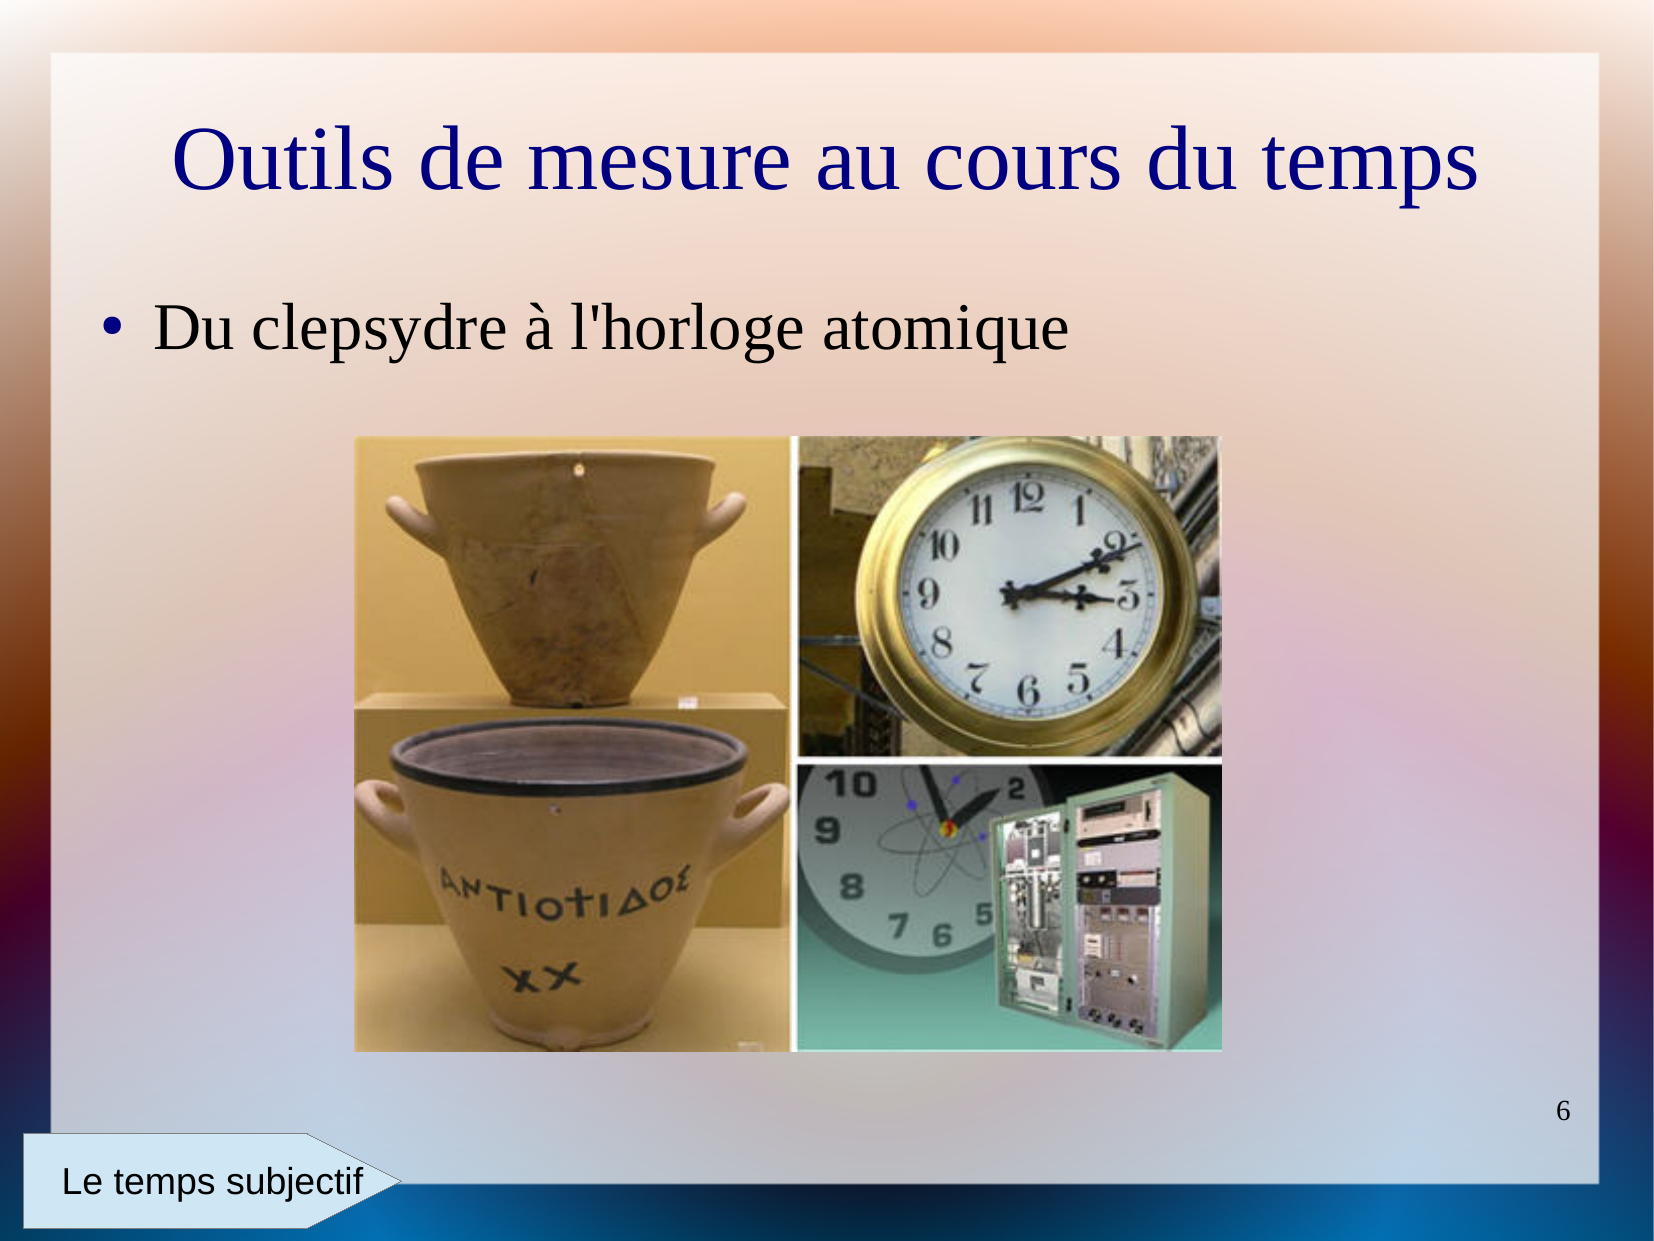

# Outils de mesure au cours du temps
Du clepsydre à l'horloge atomique
6
Le temps subjectif